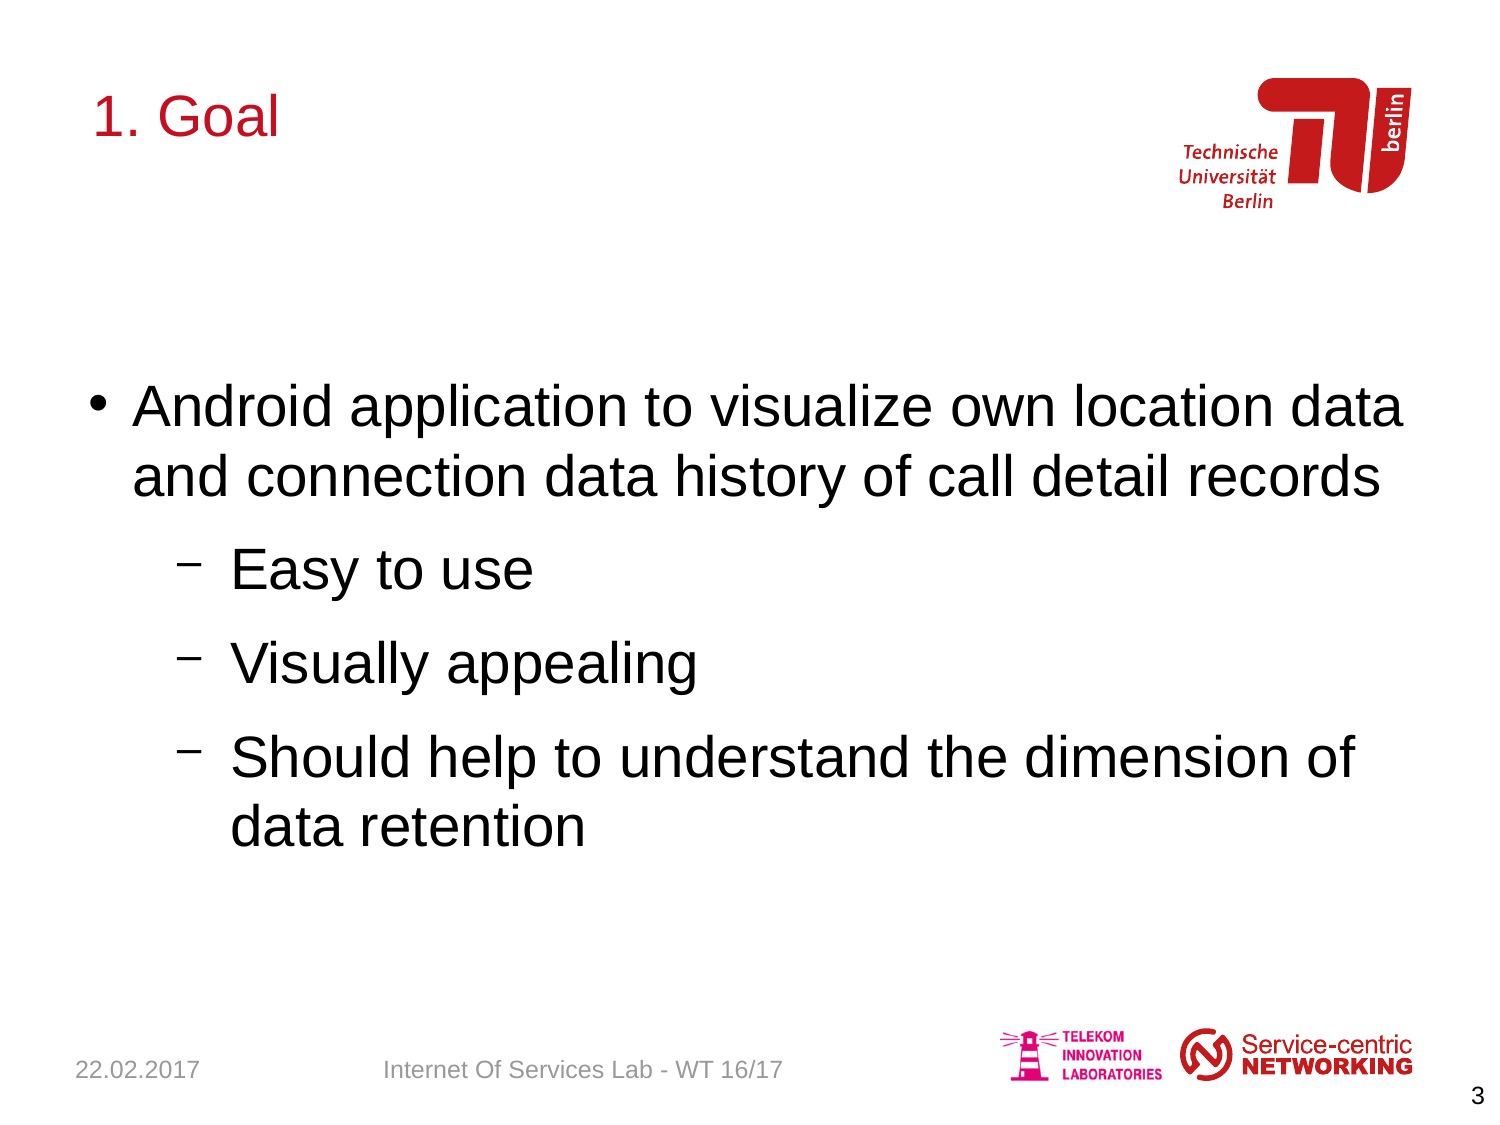

1. Goal
# Android application to visualize own location data and connection data history of call detail records
Easy to use
Visually appealing
Should help to understand the dimension of data retention
22.02.2017
Internet Of Services Lab - WT 16/17